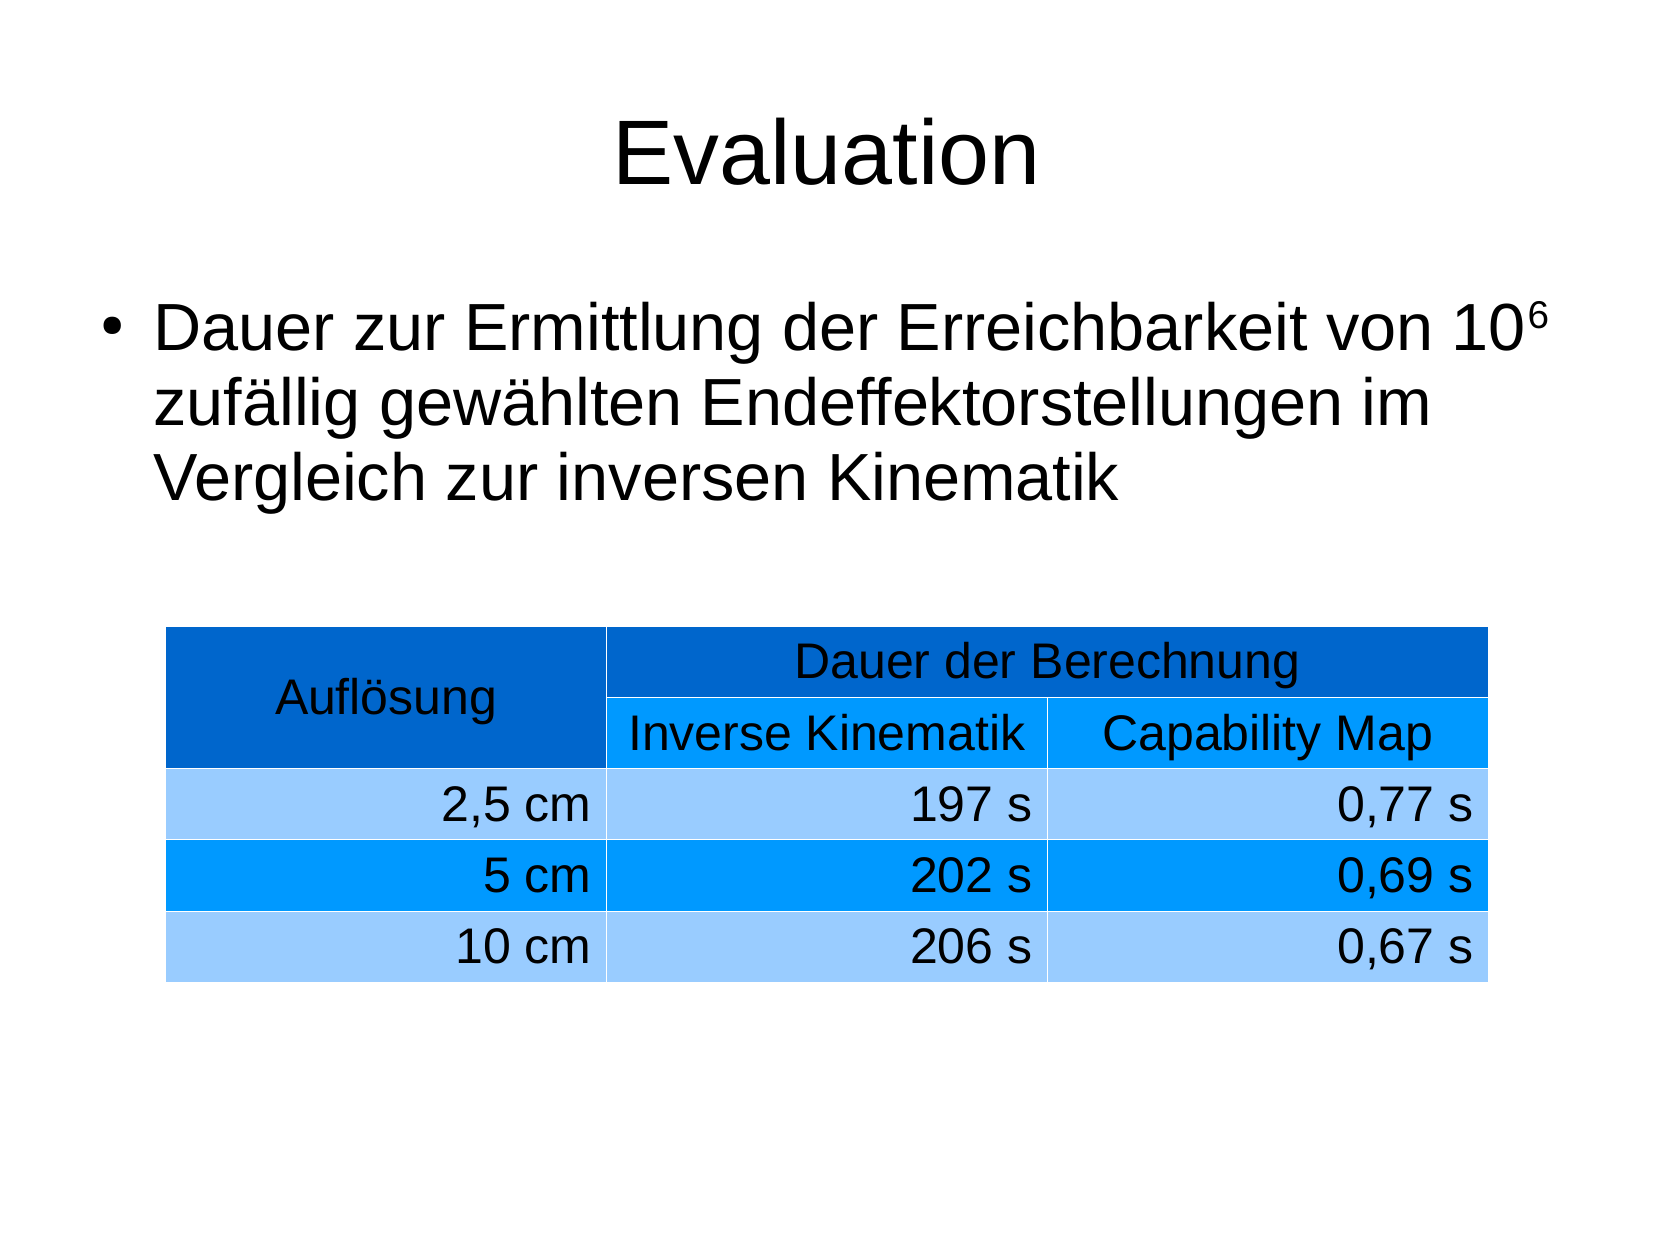

# Evaluation
Dauer zur Ermittlung der Erreichbarkeit von 106 zufällig gewählten Endeffektorstellungen im Vergleich zur inversen Kinematik
| Auflösung | Dauer der Berechnung | |
| --- | --- | --- |
| | Inverse Kinematik | Capability Map |
| 2,5 cm | 197 s | 0,77 s |
| 5 cm | 202 s | 0,69 s |
| 10 cm | 206 s | 0,67 s |